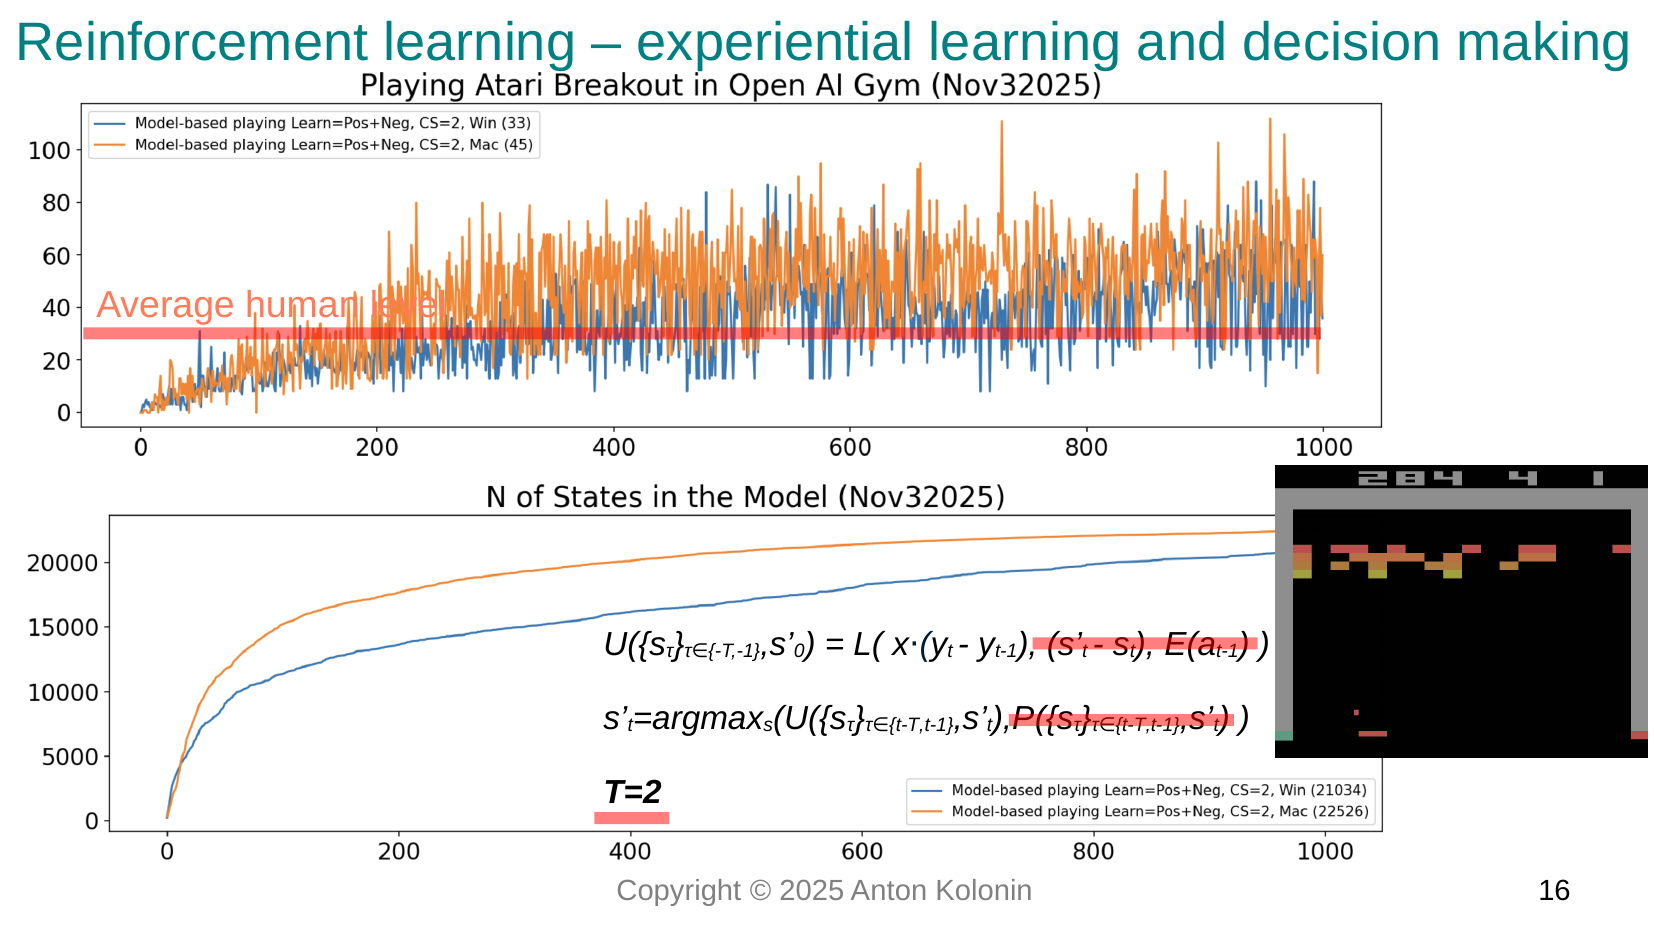

Reinforcement learning – experiential learning and decision making
Average human level
U({sτ}τ∈{-Τ,-1}​,s’0) = L( x⋅(yt - yt-1), (s’t - st), E(at-1) )
s’t=argmaxs(U({sτ}τ∈{t-Τ,t-1}​,s’t),P({sτ}τ∈{t-Τ,t-1}​,s’t) )
T=2
Copyright © 2025 Anton Kolonin
16